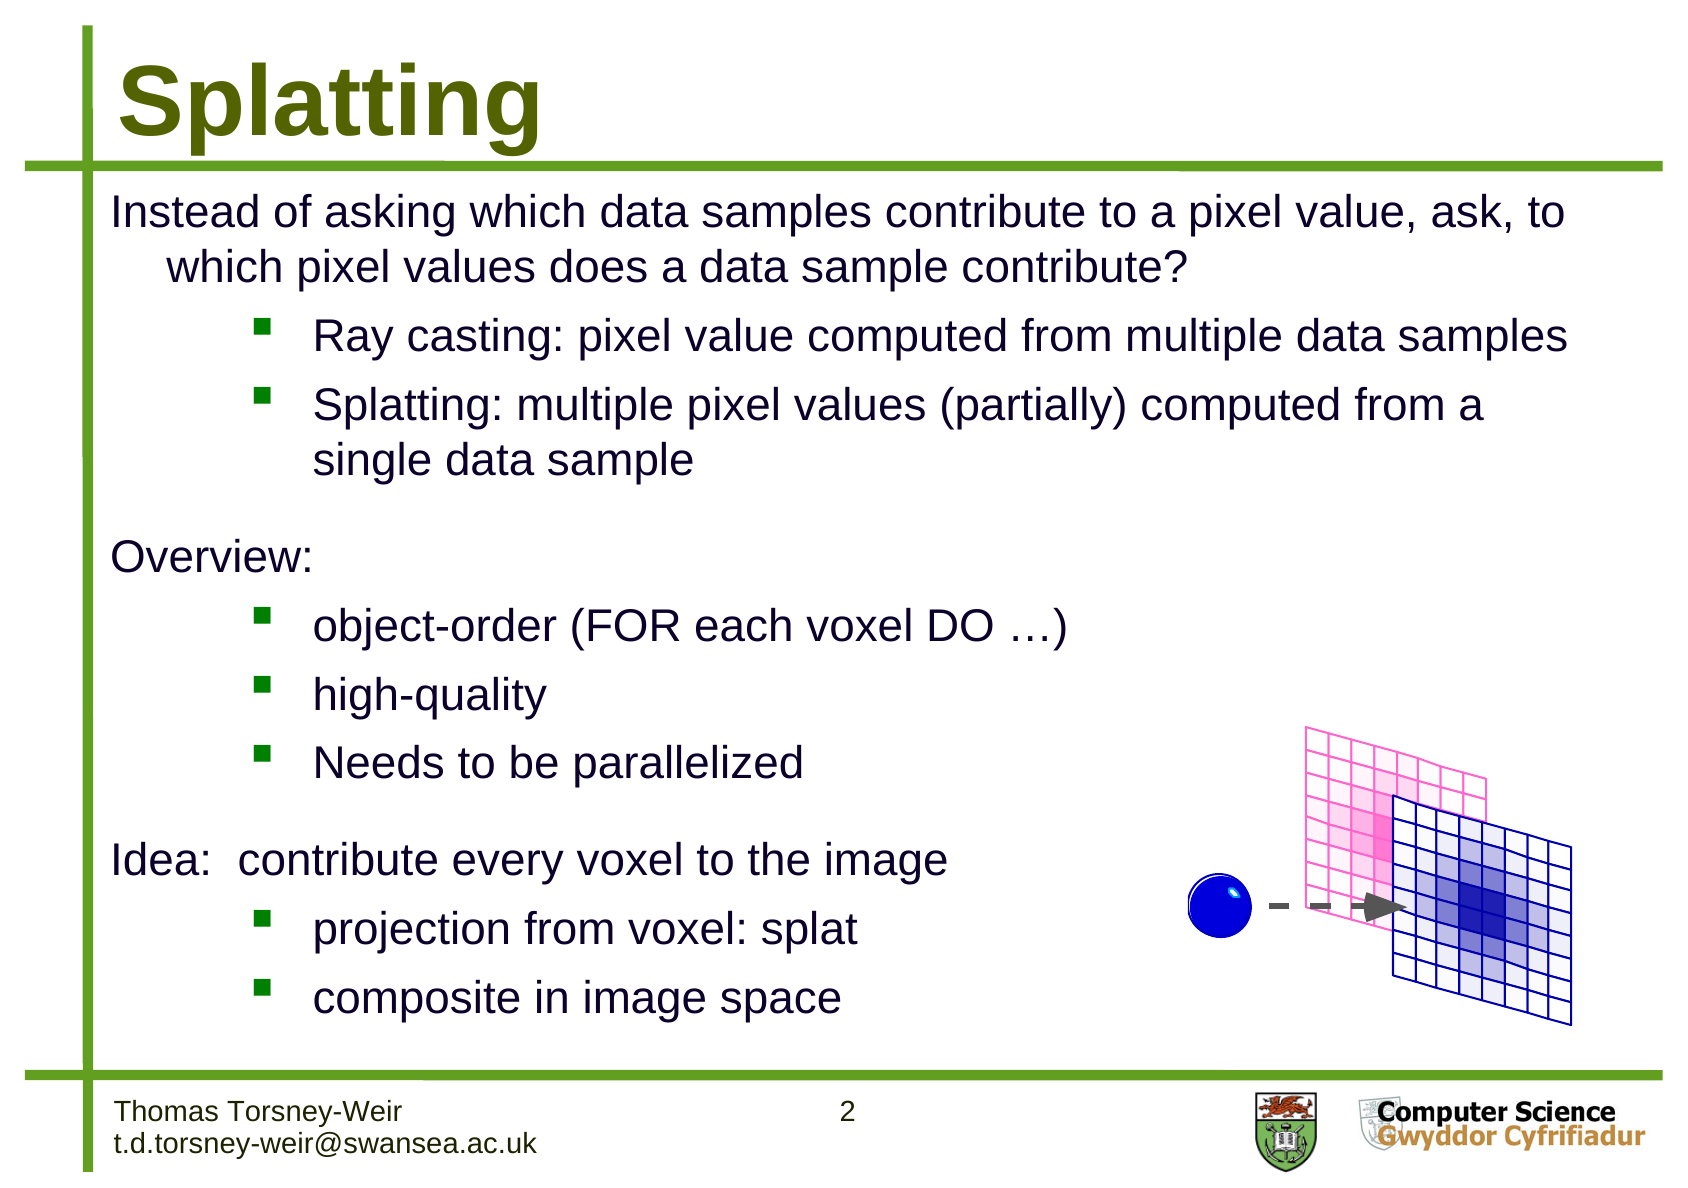

# Splatting
Instead of asking which data samples contribute to a pixel value, ask, to which pixel values does a data sample contribute?
Ray casting: pixel value computed from multiple data samples
Splatting: multiple pixel values (partially) computed from a single data sample
Overview:
object-order (FOR each voxel DO …)
high-quality
Needs to be parallelized
Idea: contribute every voxel to the image
projection from voxel: splat
composite in image space